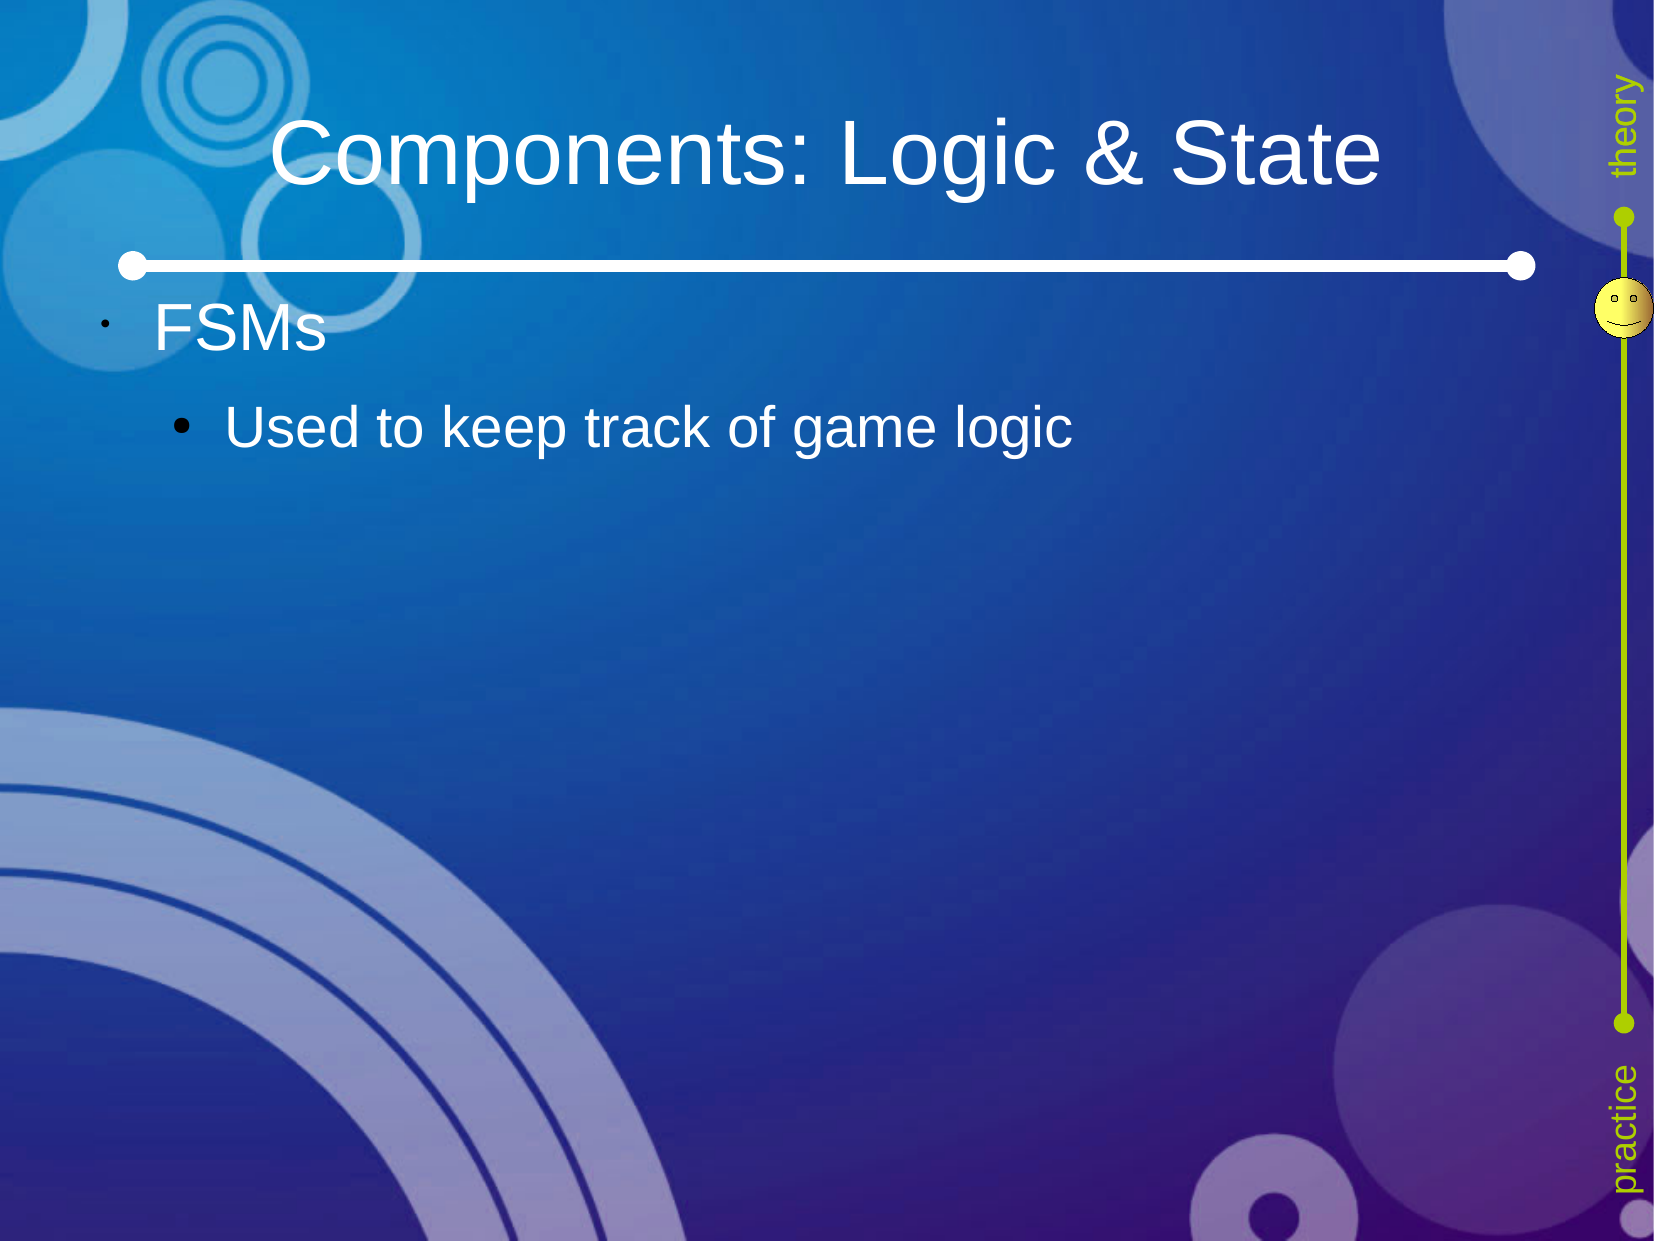

# Components: Logic & State
FSMs
Used to keep track of game logic